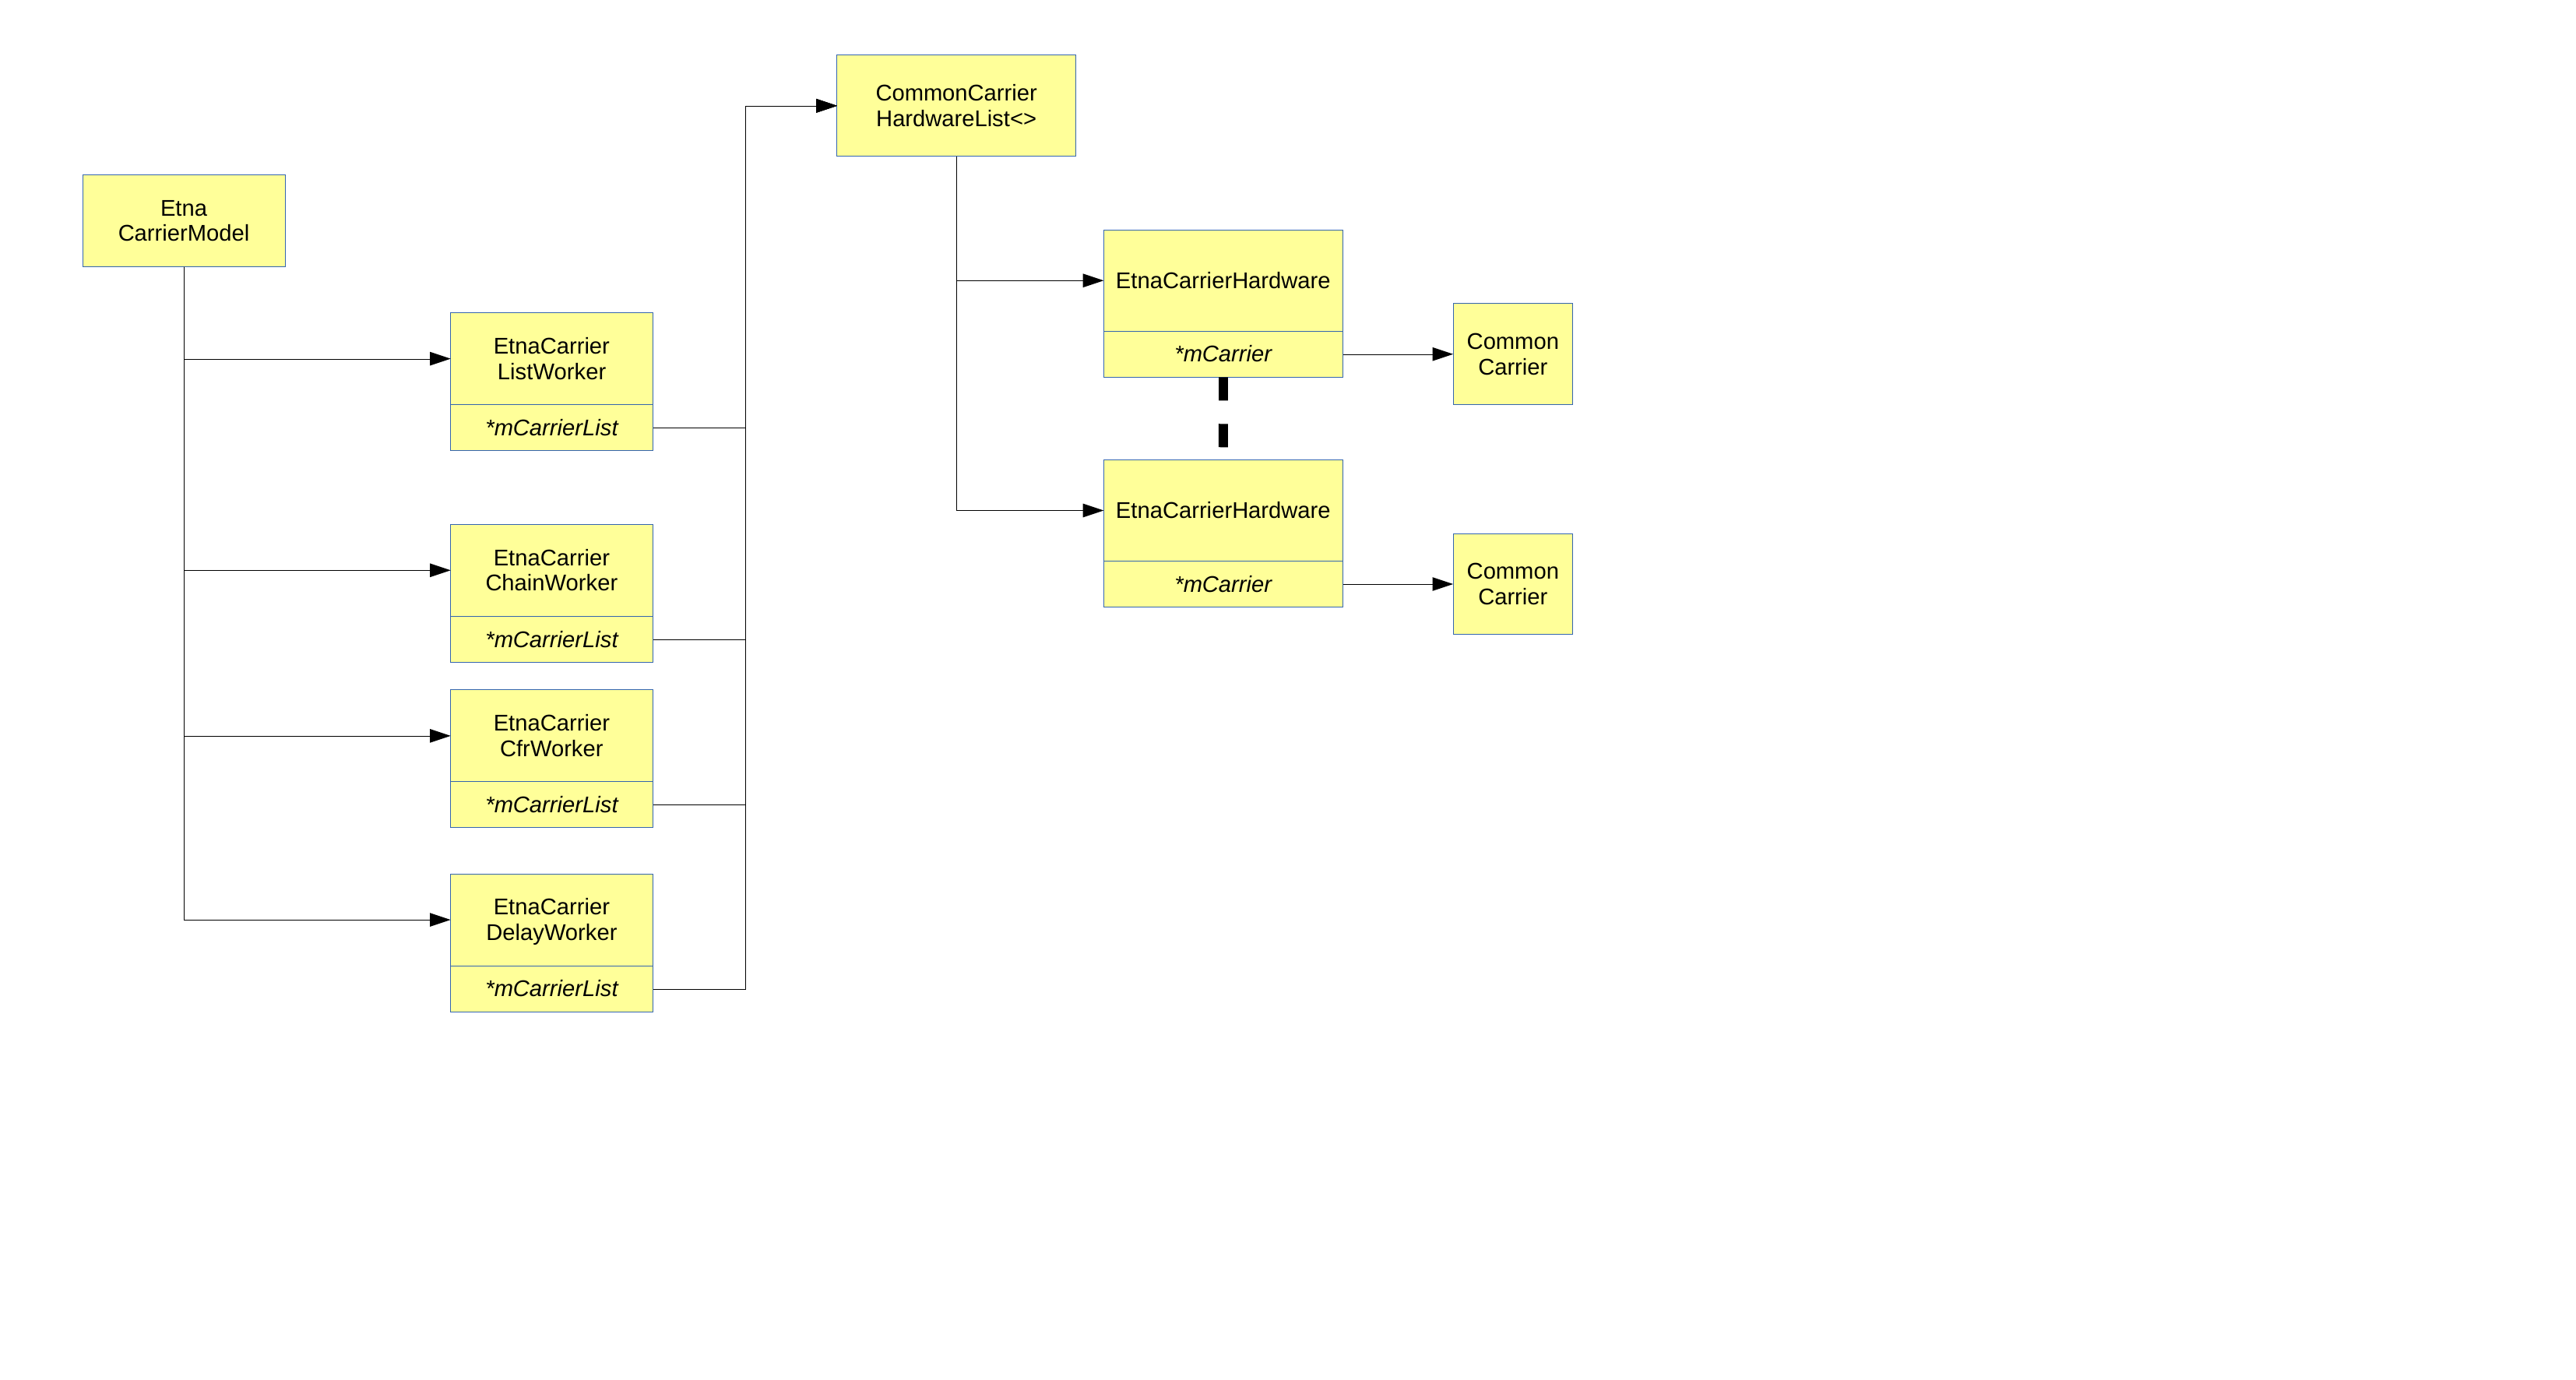

CommonCarrier
HardwareList<>
Etna
CarrierModel
EtnaCarrierHardware
Common
Carrier
EtnaCarrier
ListWorker
*mCarrier
*mCarrierList
EtnaCarrierHardware
EtnaCarrier
ChainWorker
Common
Carrier
*mCarrier
*mCarrierList
EtnaCarrier
CfrWorker
*mCarrierList
EtnaCarrier
DelayWorker
*mCarrierList